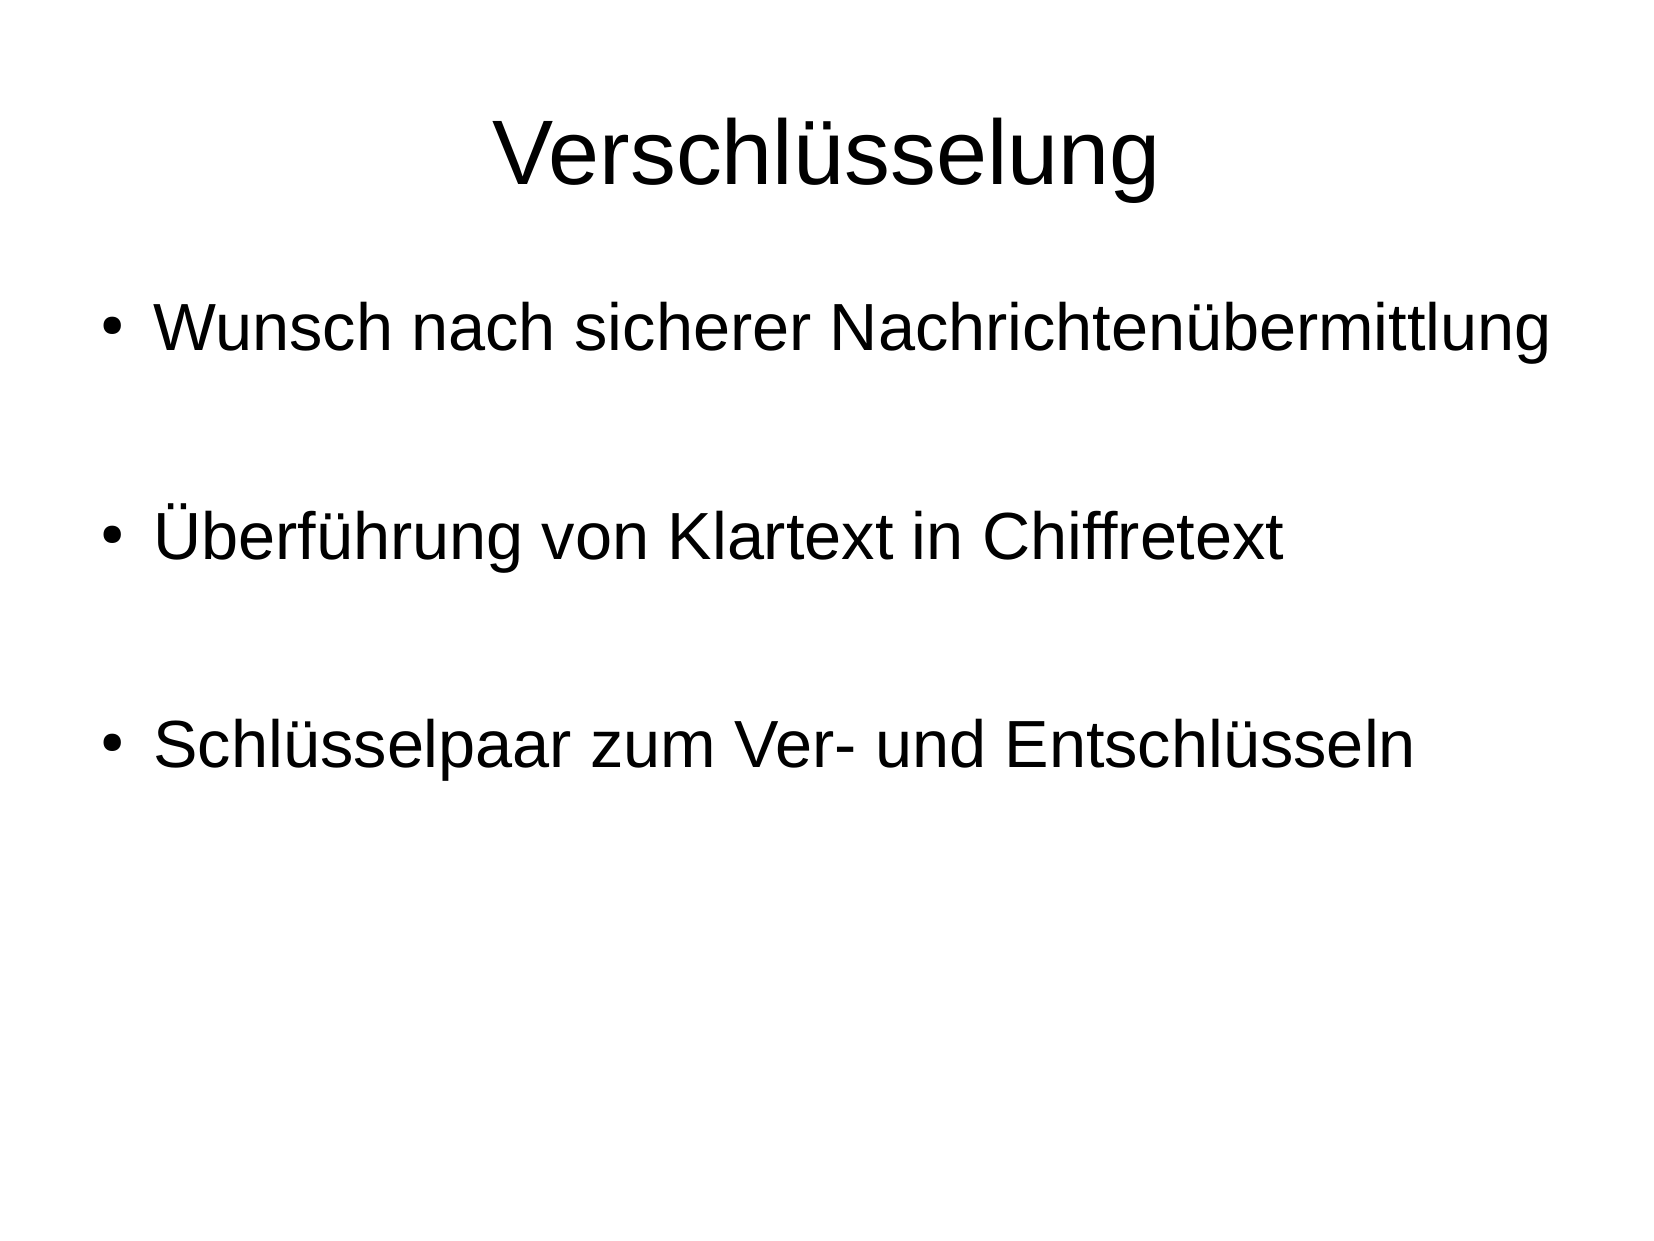

# Verschlüsselung
Wunsch nach sicherer Nachrichtenübermittlung
Überführung von Klartext in Chiffretext
Schlüsselpaar zum Ver- und Entschlüsseln